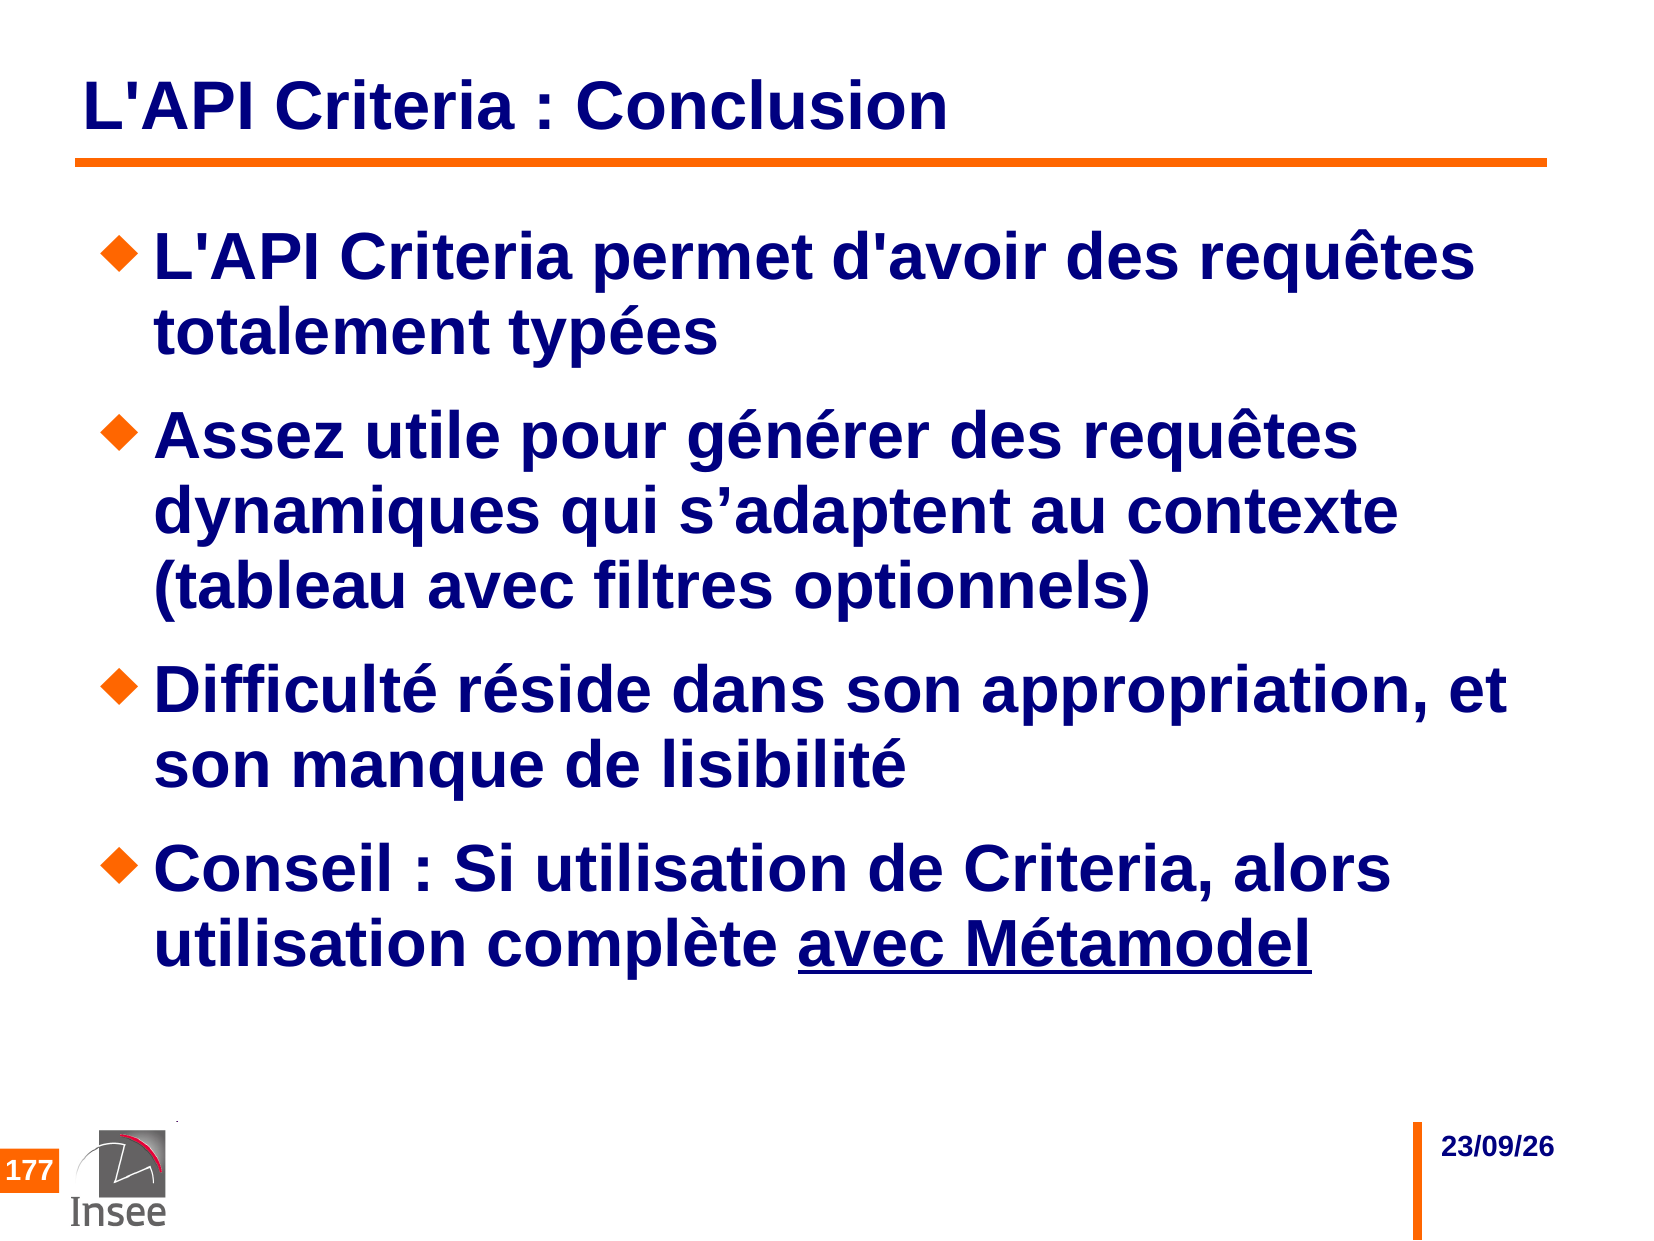

# L'API Criteria : Conclusion
L'API Criteria permet d'avoir des requêtes totalement typées
Assez utile pour générer des requêtes dynamiques qui s’adaptent au contexte (tableau avec filtres optionnels)
Difficulté réside dans son appropriation, et son manque de lisibilité
Conseil : Si utilisation de Criteria, alors utilisation complète avec Métamodel
177